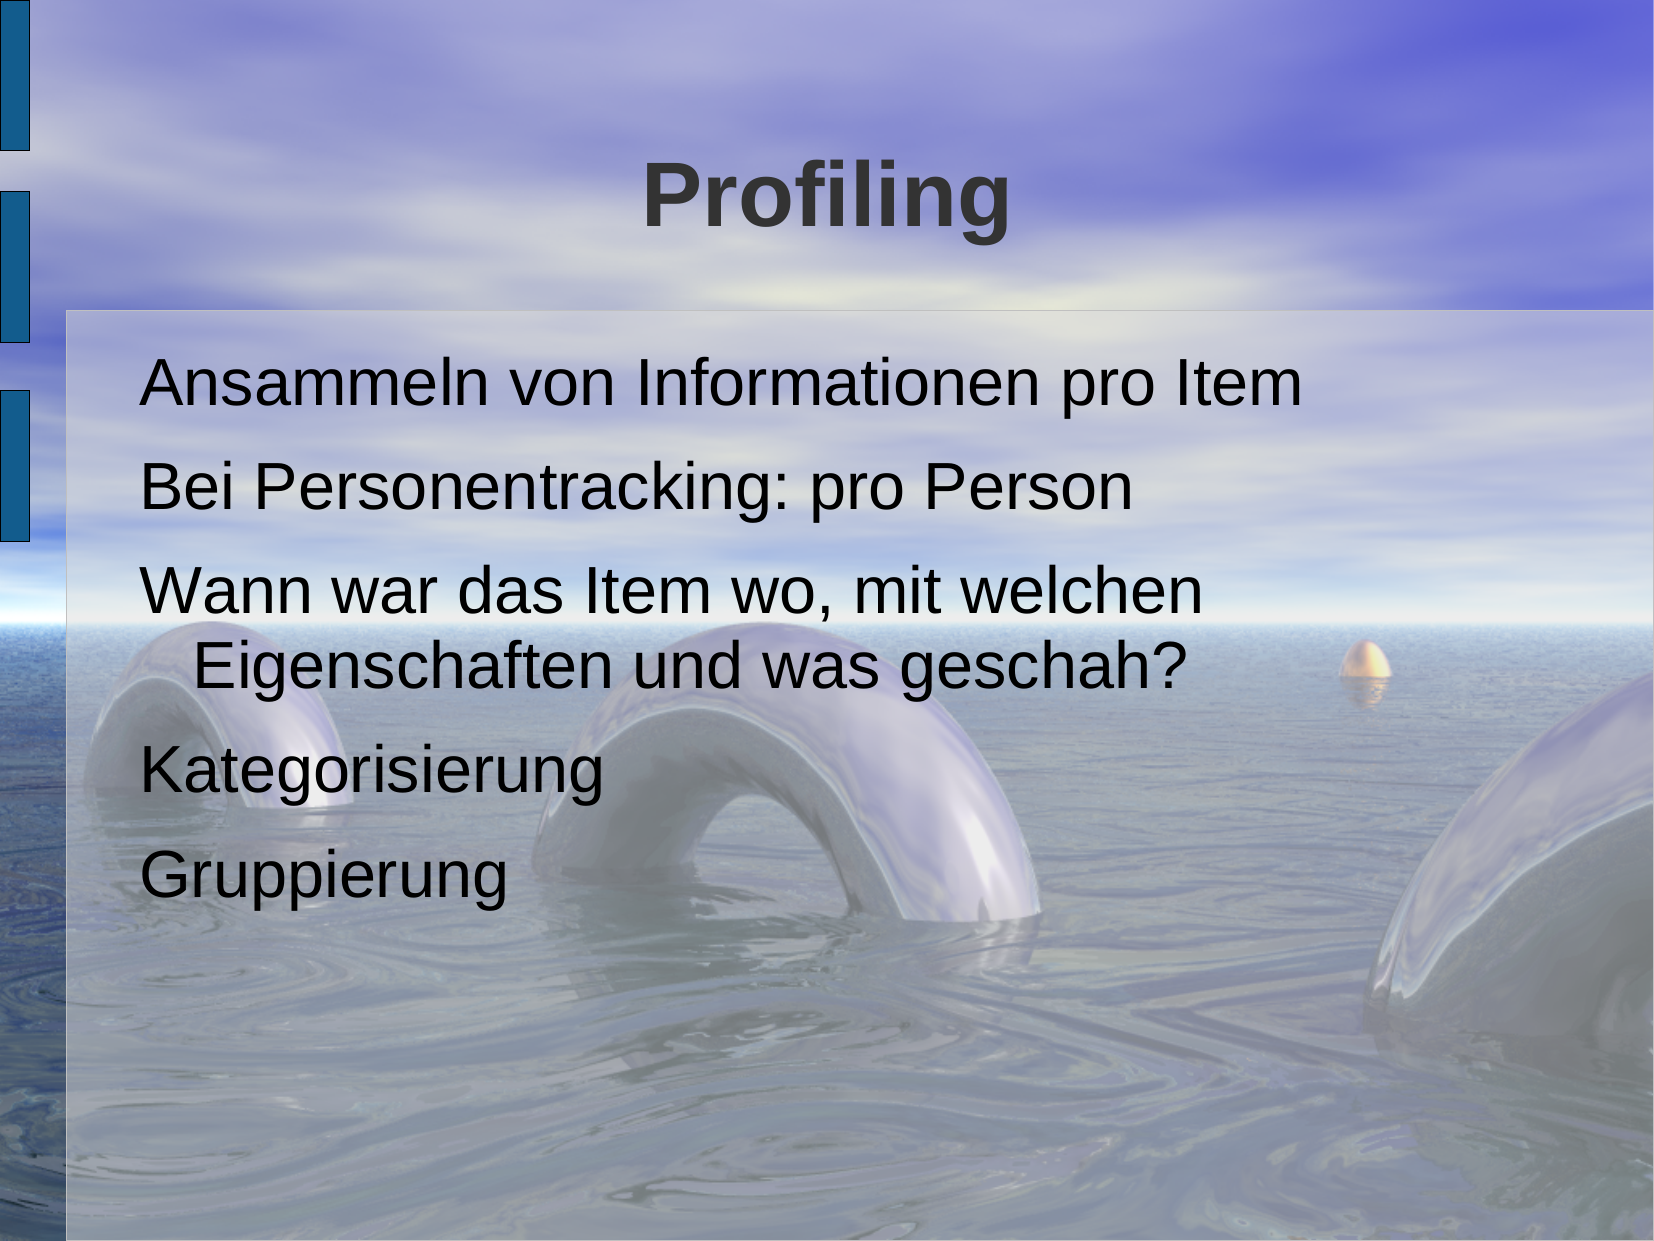

# Profiling
Ansammeln von Informationen pro Item
Bei Personentracking: pro Person
Wann war das Item wo, mit welchen Eigenschaften und was geschah?
Kategorisierung
Gruppierung